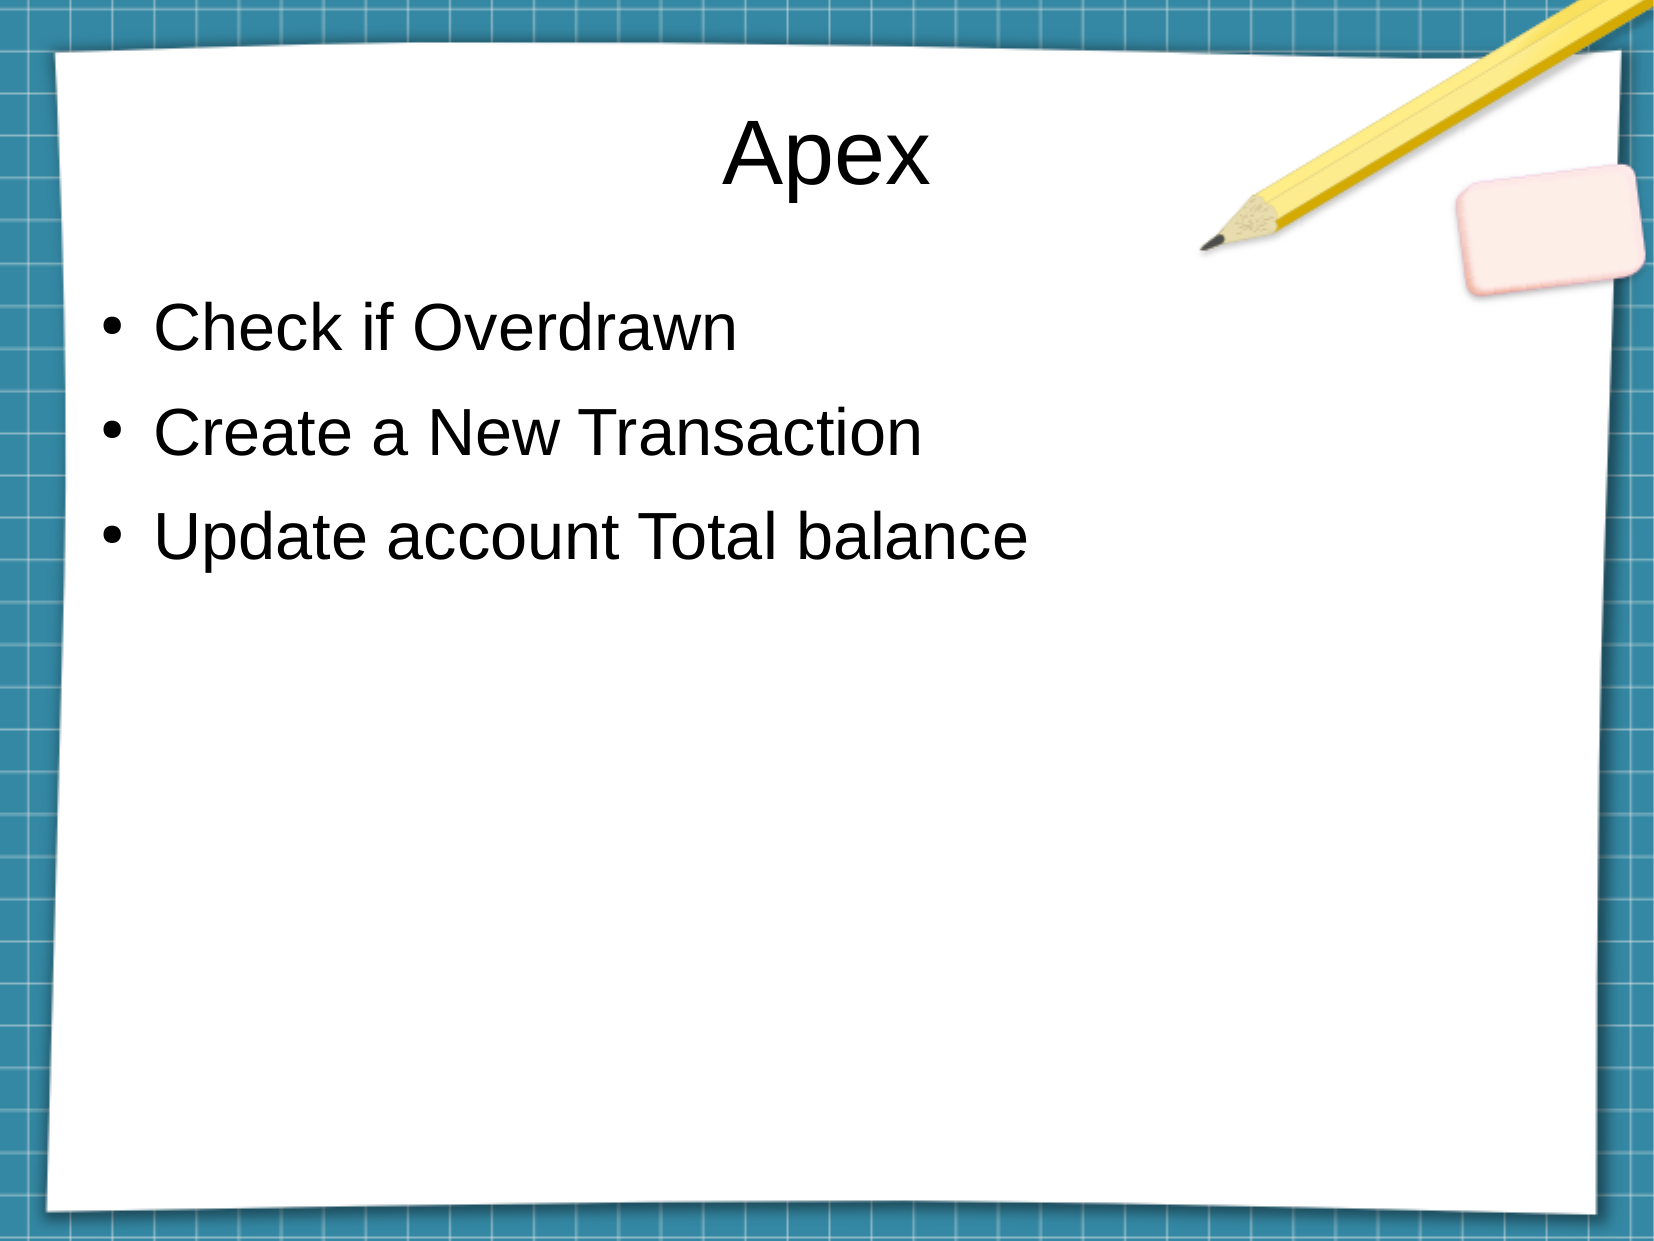

# Apex
Check if Overdrawn
Create a New Transaction
Update account Total balance